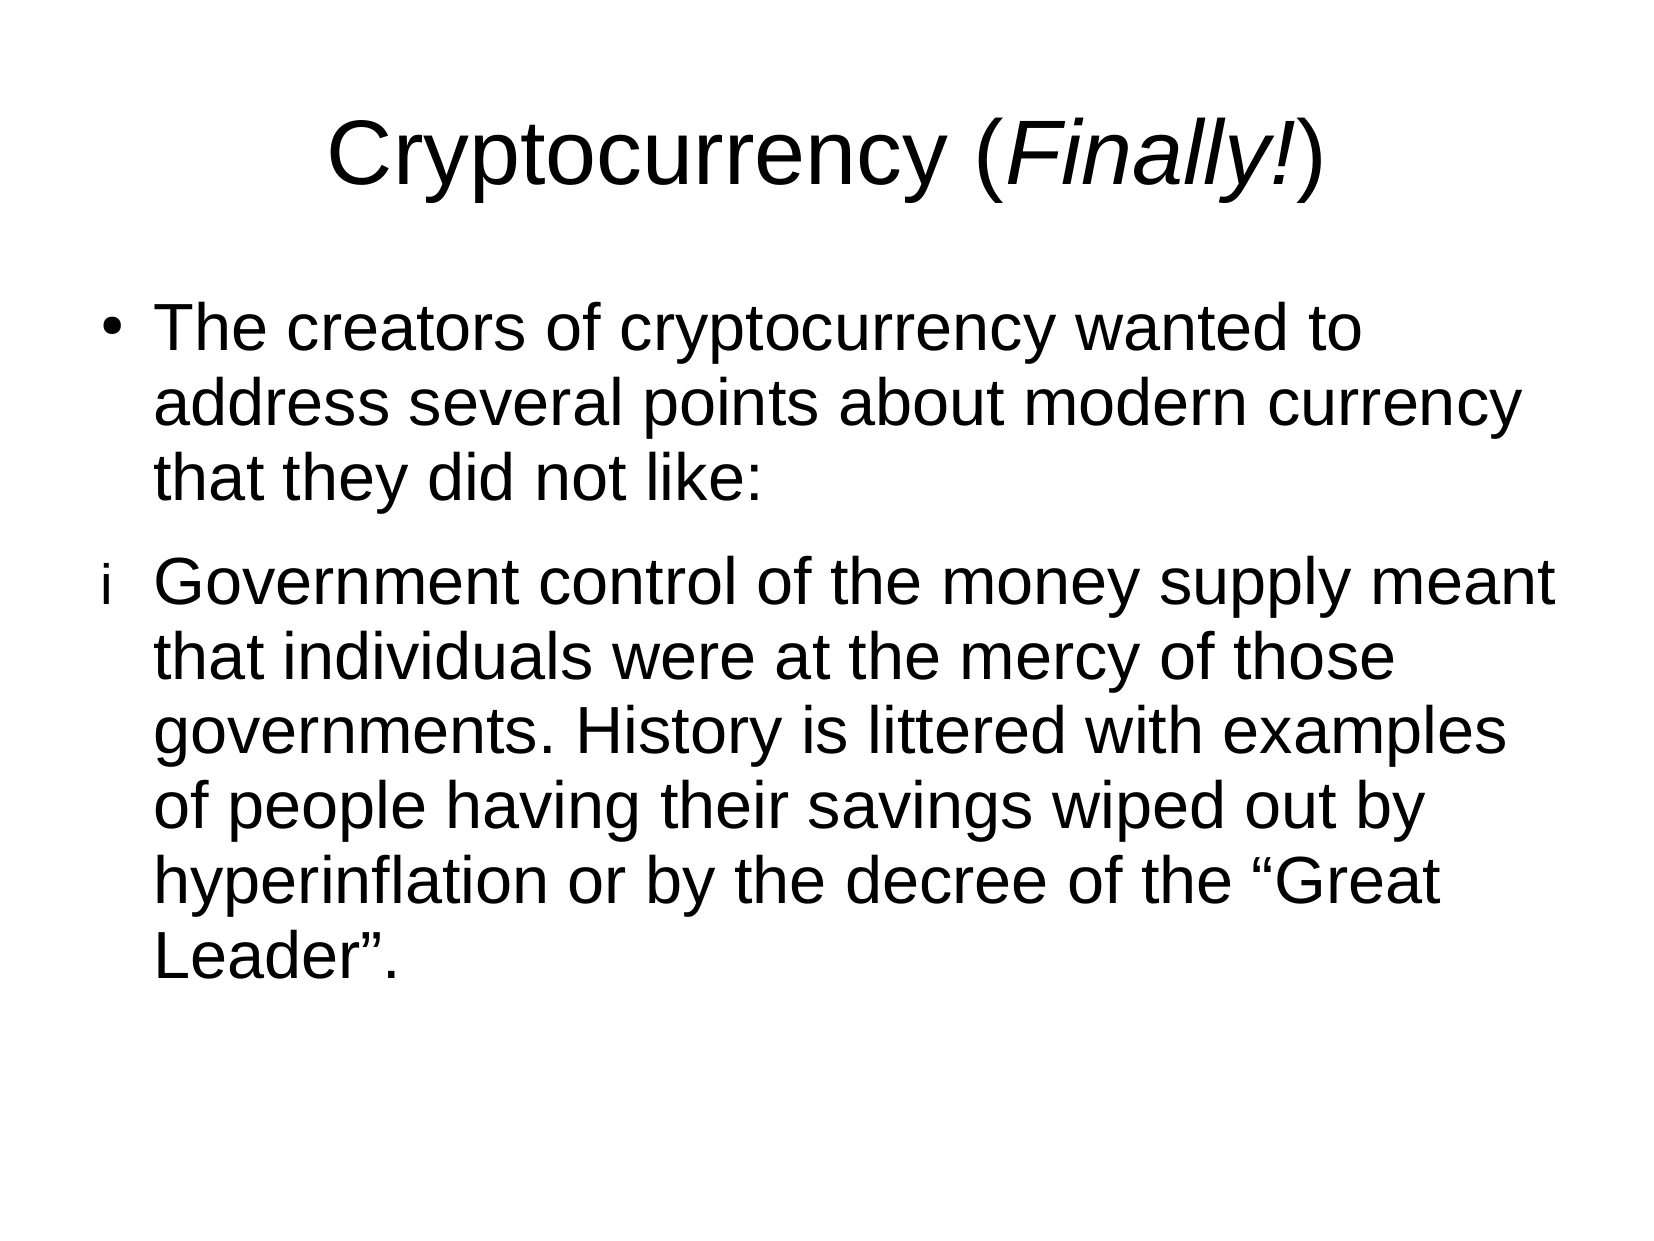

# Cryptocurrency (Finally!)
The creators of cryptocurrency wanted to address several points about modern currency that they did not like:
Government control of the money supply meant that individuals were at the mercy of those governments. History is littered with examples of people having their savings wiped out by hyperinflation or by the decree of the “Great Leader”.